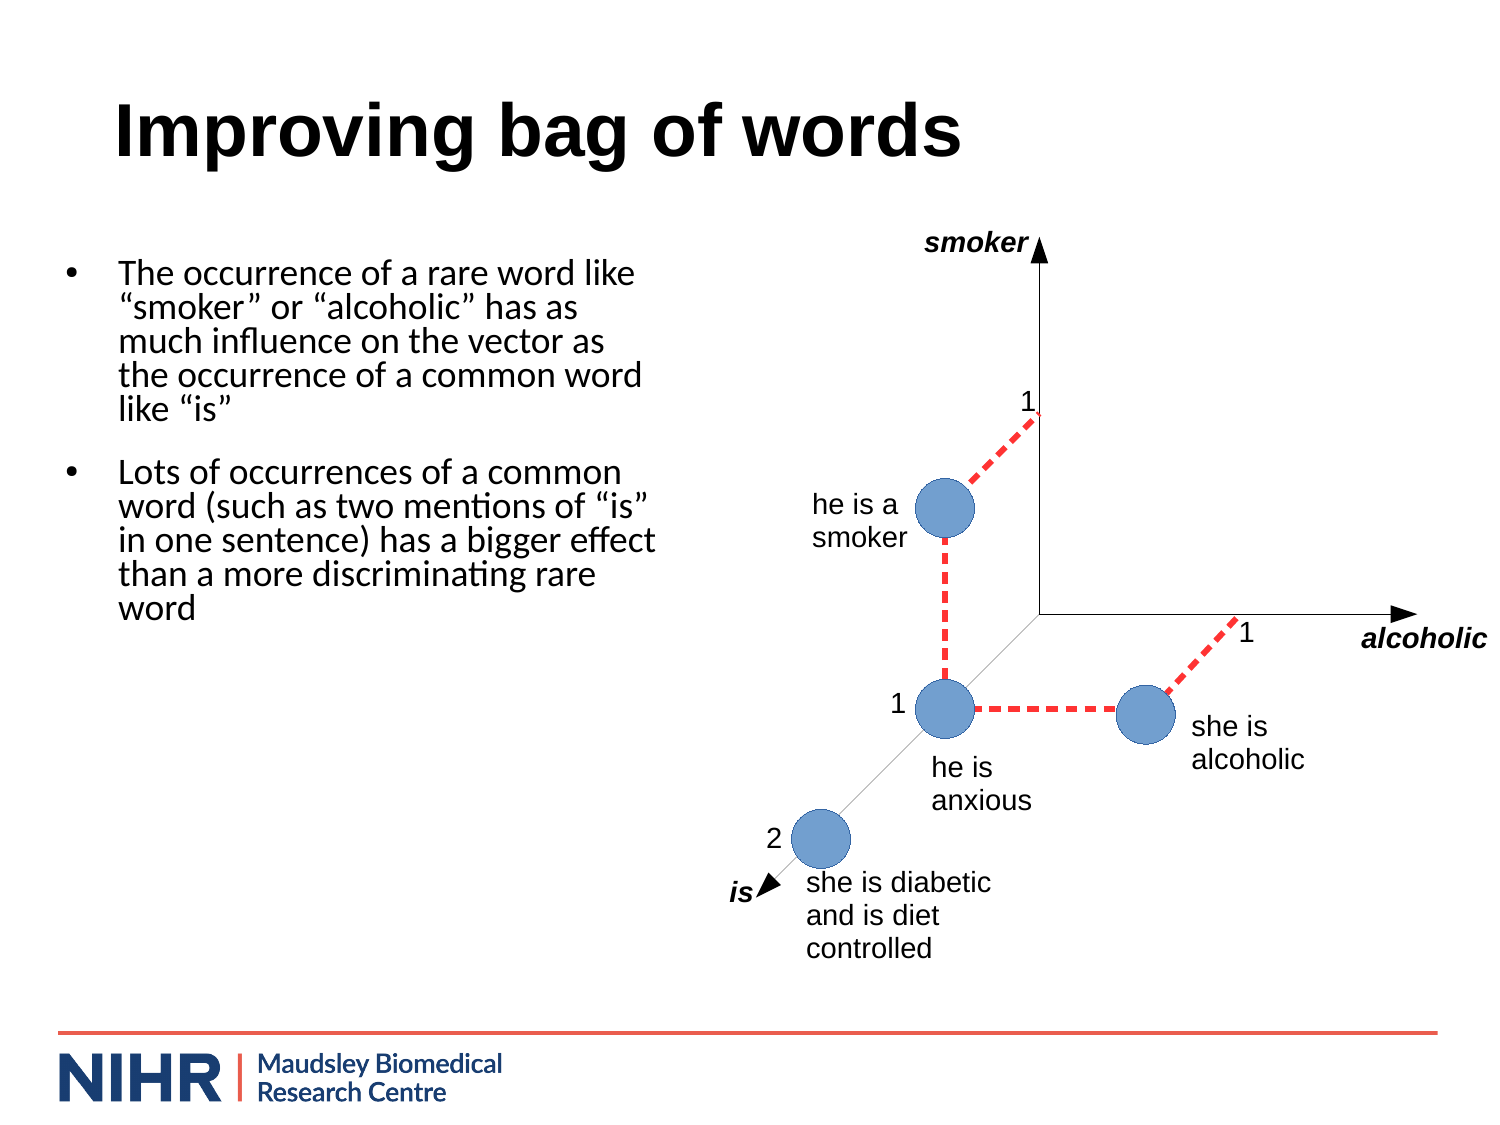

Improving bag of words
smoker
# The occurrence of a rare word like “smoker” or “alcoholic” has as much influence on the vector as the occurrence of a common word like “is”
Lots of occurrences of a common word (such as two mentions of “is” in one sentence) has a bigger effect than a more discriminating rare word
1
he is a
smoker
1
alcoholic
1
she is
alcoholic
he is
anxious
2
she is diabetic
and is diet
controlled
is